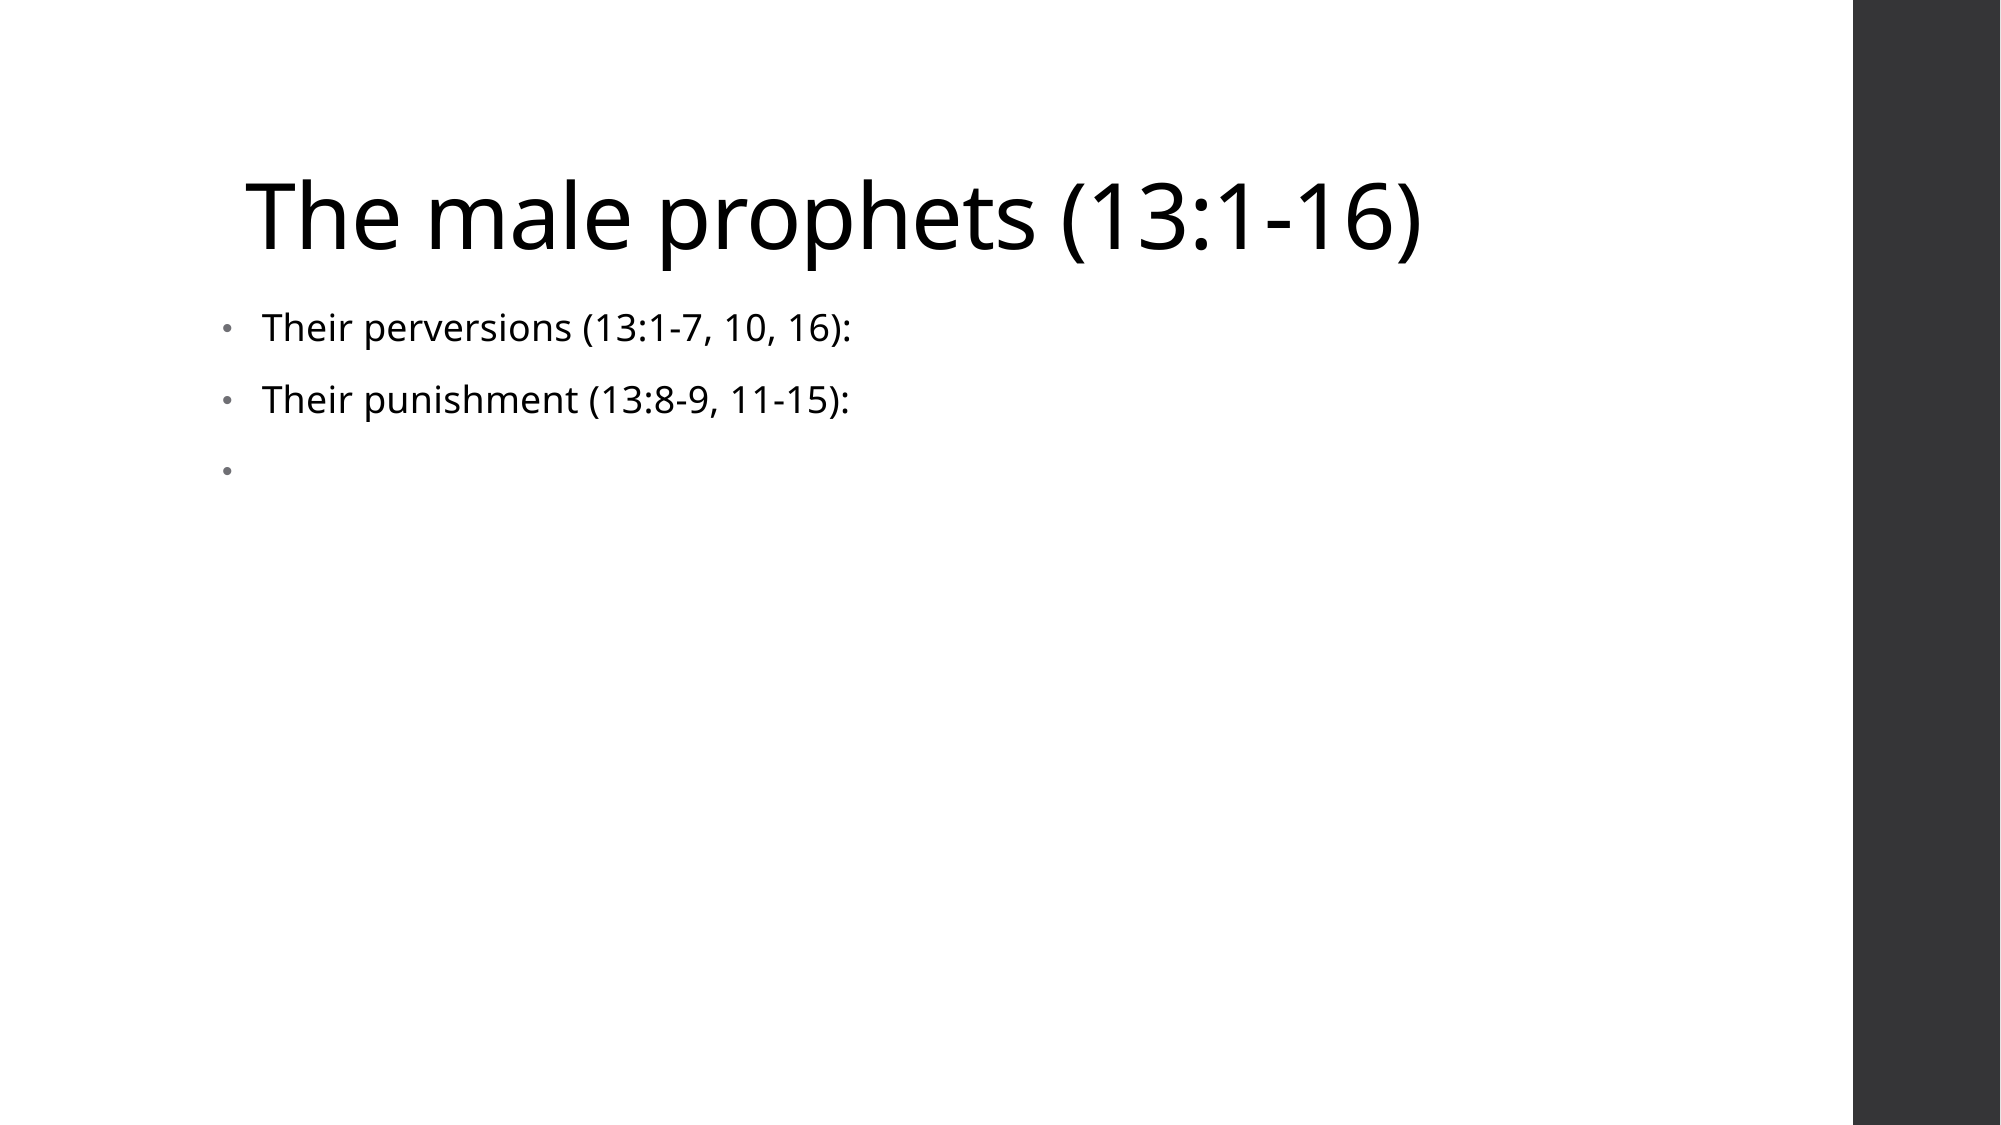

# The male prophets (13:1-16)
 Their perversions (13:1-7, 10, 16):
 Their punishment (13:8-9, 11-15):